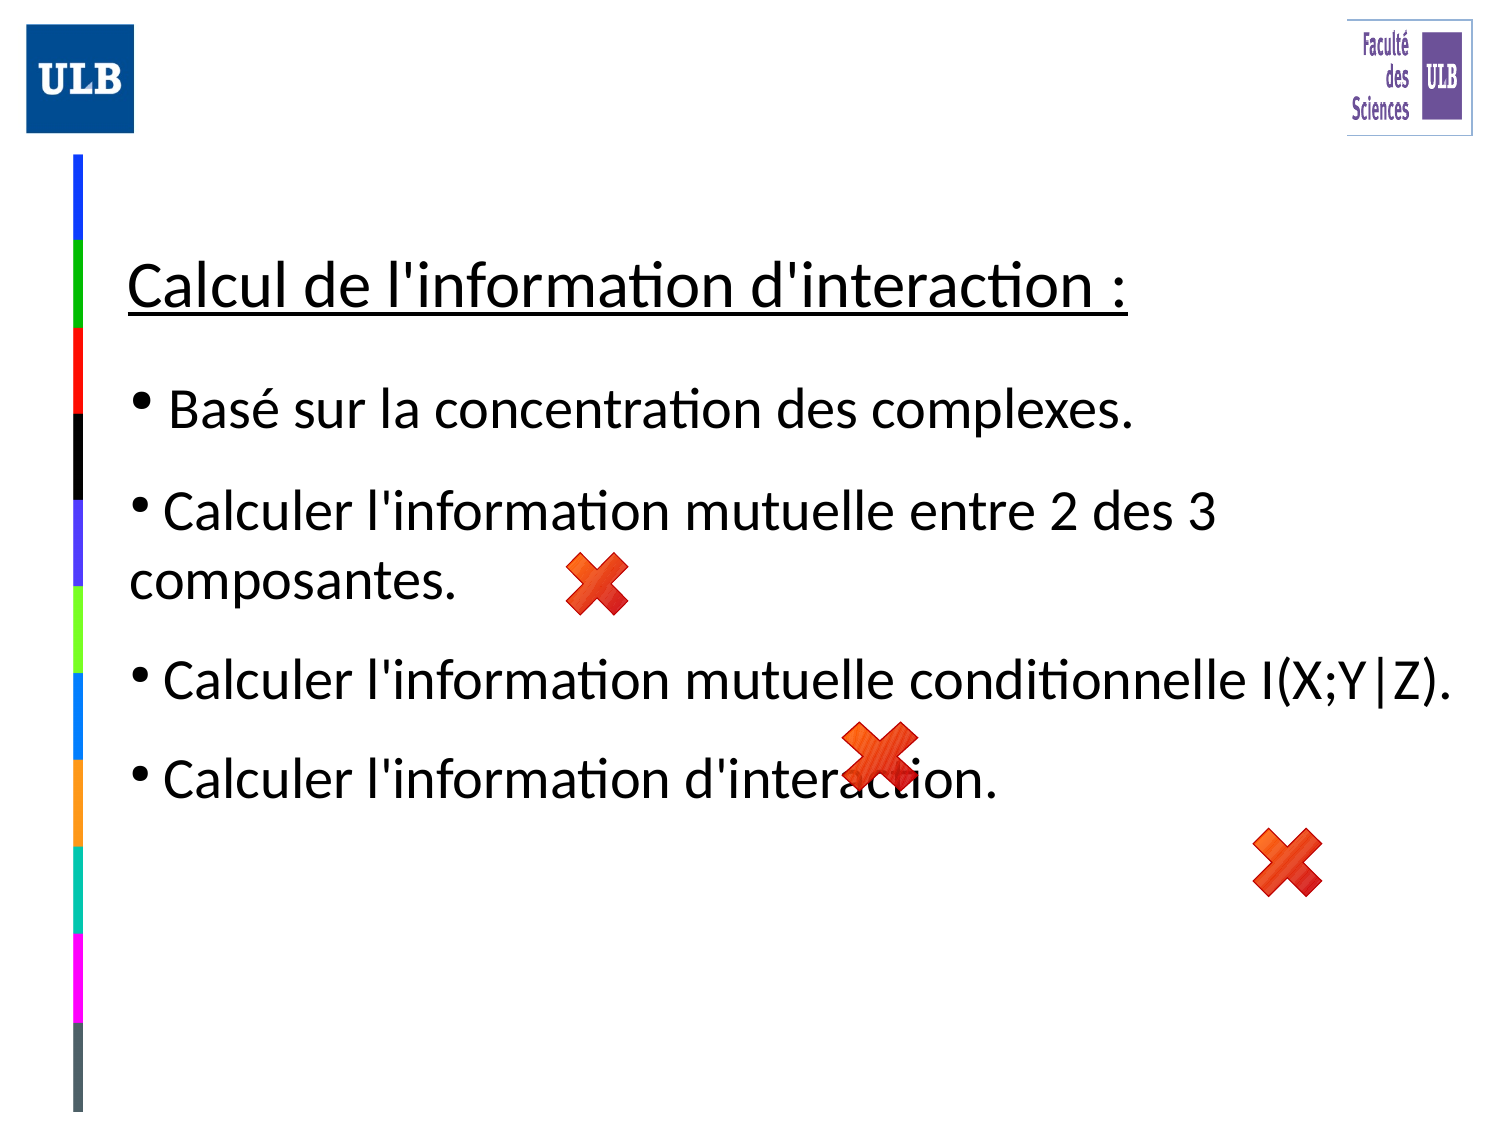

# Calcul de l'information d'interaction :
 Basé sur la concentration des complexes.
 Calculer l'information mutuelle entre 2 des 3 composantes.
 Calculer l'information mutuelle conditionnelle I(X;Y|Z).
 Calculer l'information d'interaction.